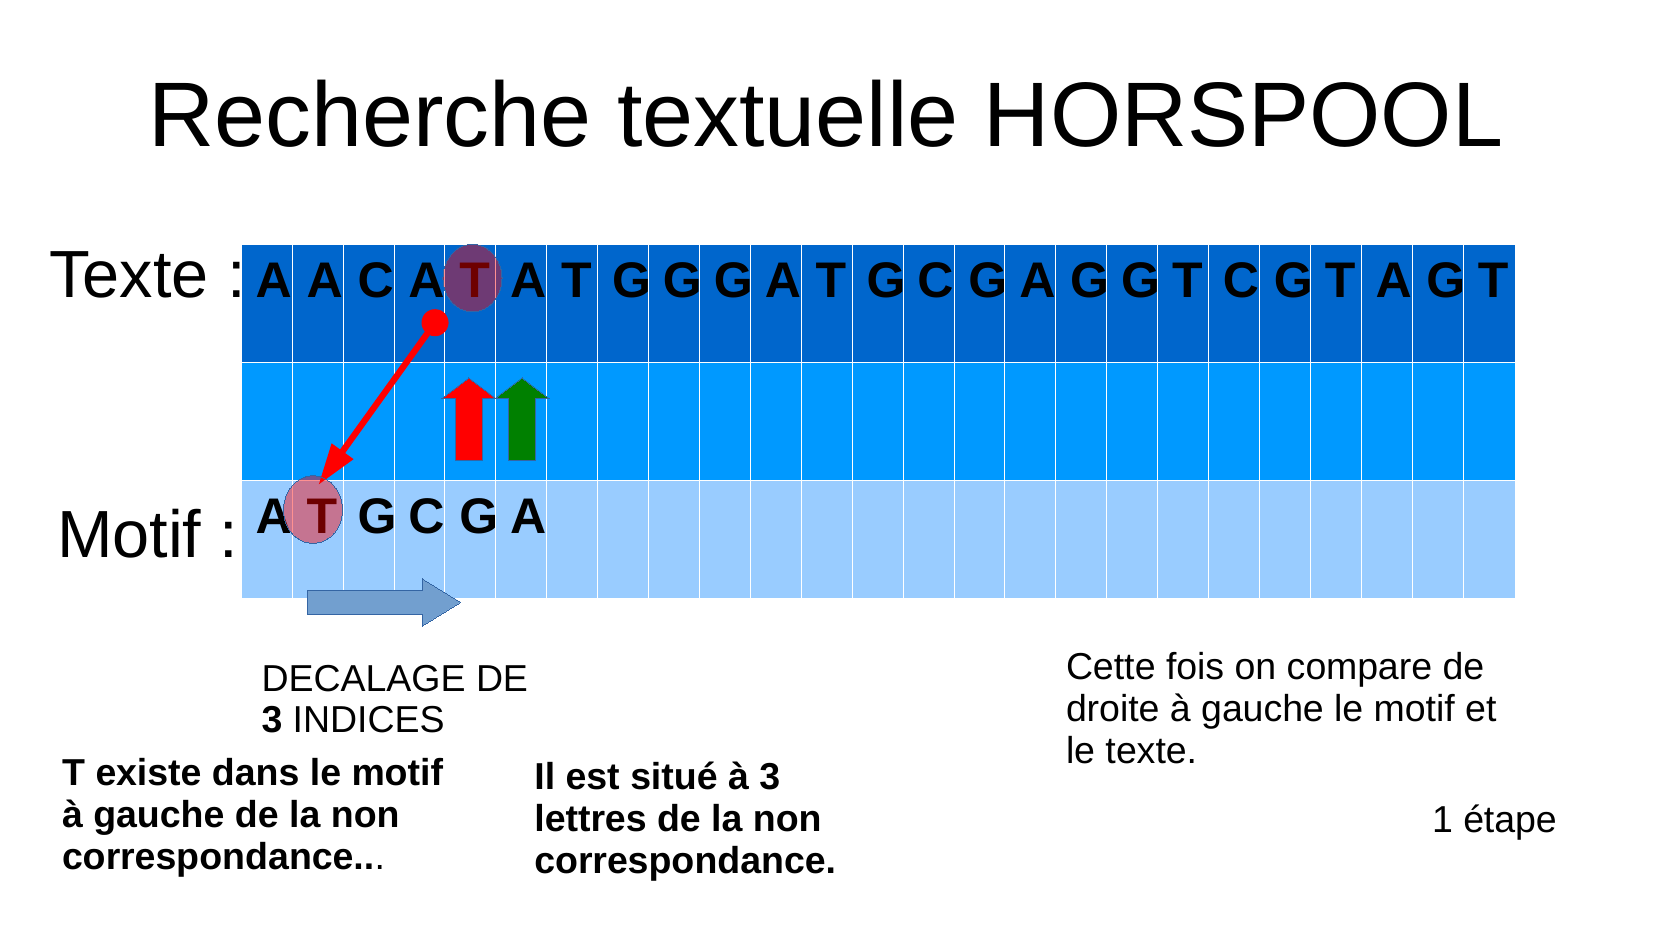

# Recherche textuelle HORSPOOL
Texte :
| A | A | C | A | T | A | T | G | G | G | A | T | G | C | G | A | G | G | T | C | G | T | A | G | T |
| --- | --- | --- | --- | --- | --- | --- | --- | --- | --- | --- | --- | --- | --- | --- | --- | --- | --- | --- | --- | --- | --- | --- | --- | --- |
| | | | | | | | | | | | | | | | | | | | | | | | | |
| A | T | G | C | G | A | | | | | | | | | | | | | | | | | | | |
Motif :
Cette fois on compare de droite à gauche le motif et le texte.
DECALAGE DE 3 INDICES
T existe dans le motif à gauche de la non correspondance...
Il est situé à 3 lettres de la non correspondance.
1 étape